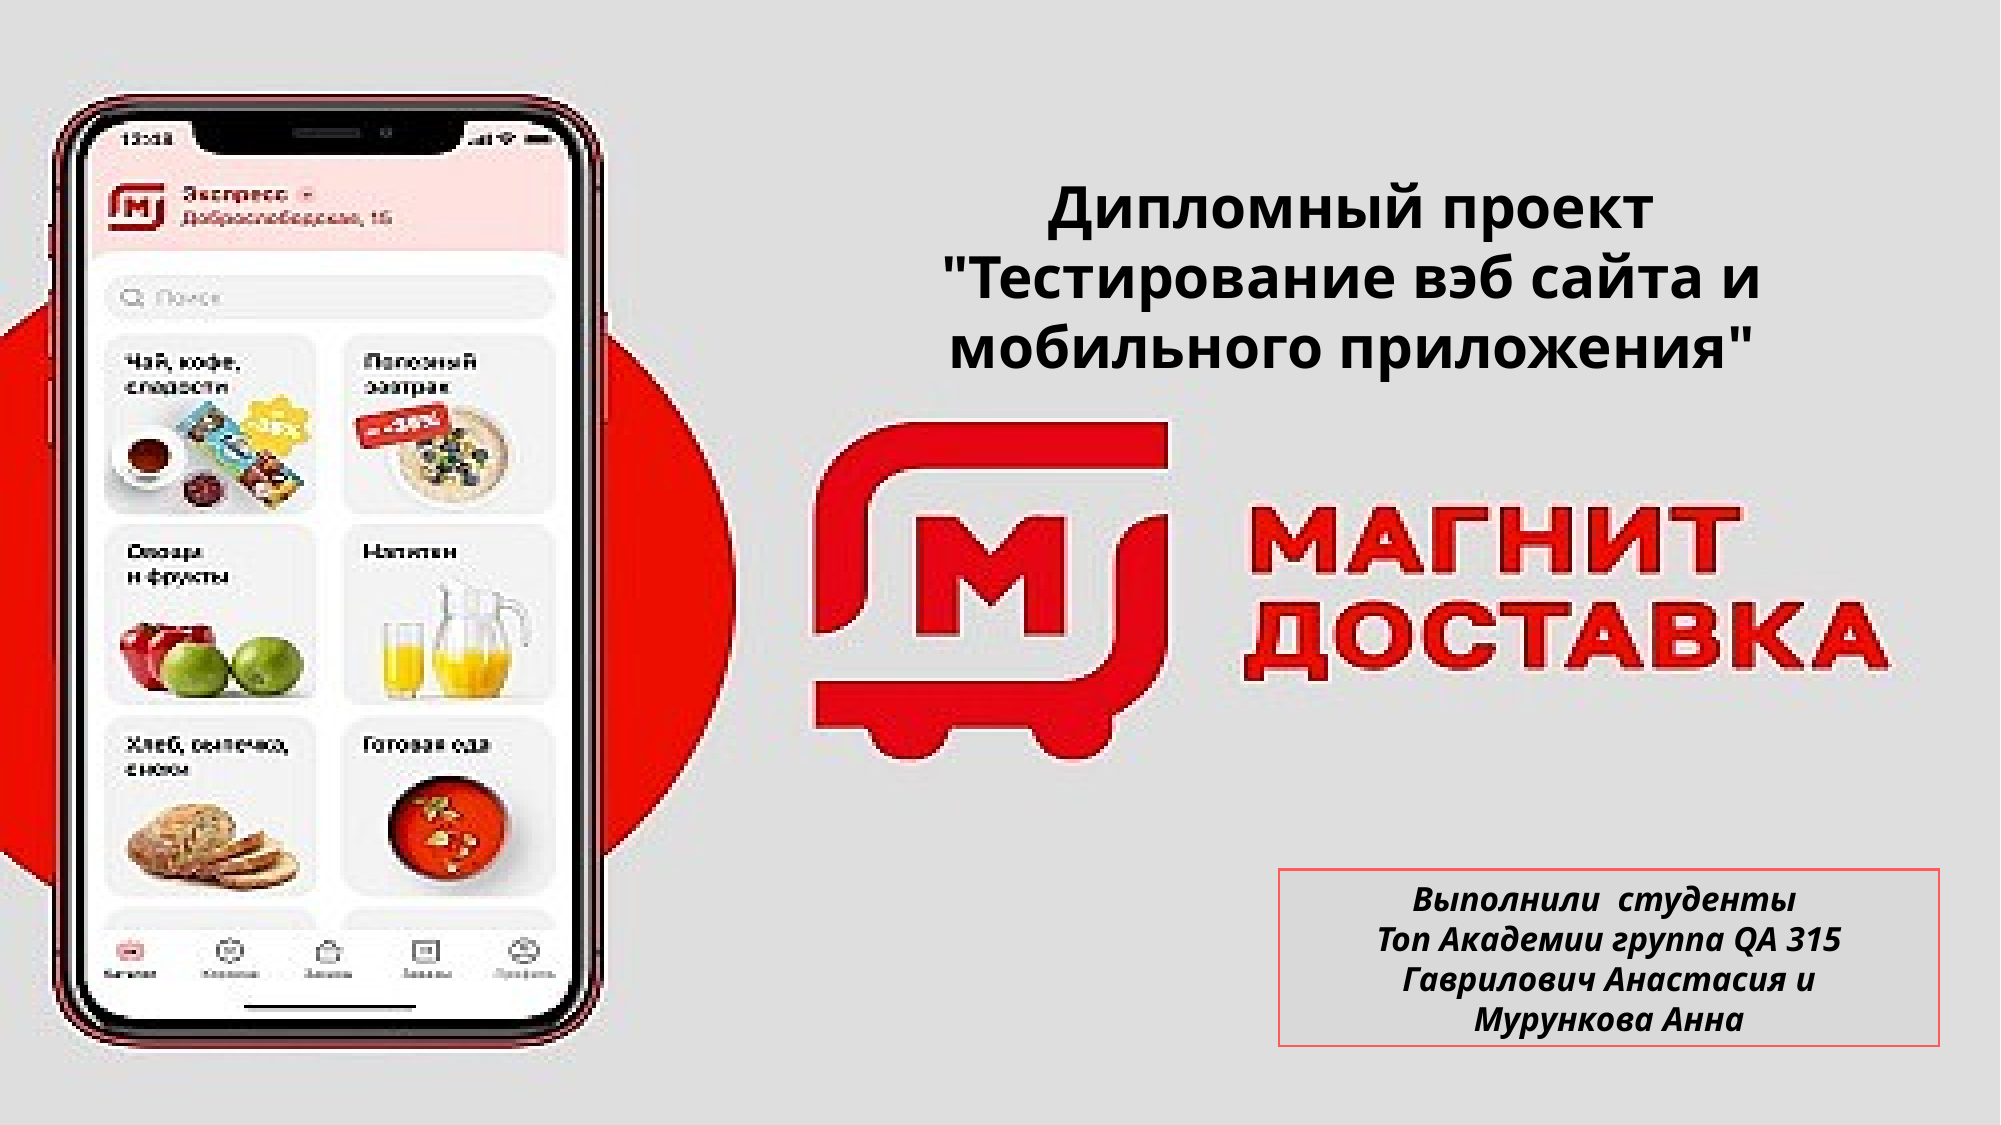

Дипломный проект "Тестирование вэб сайта и мобильного приложения"
Выполнили студенты
Топ Академии группа QA 315
 Гаврилович Анастасия и
Мурункова Анна